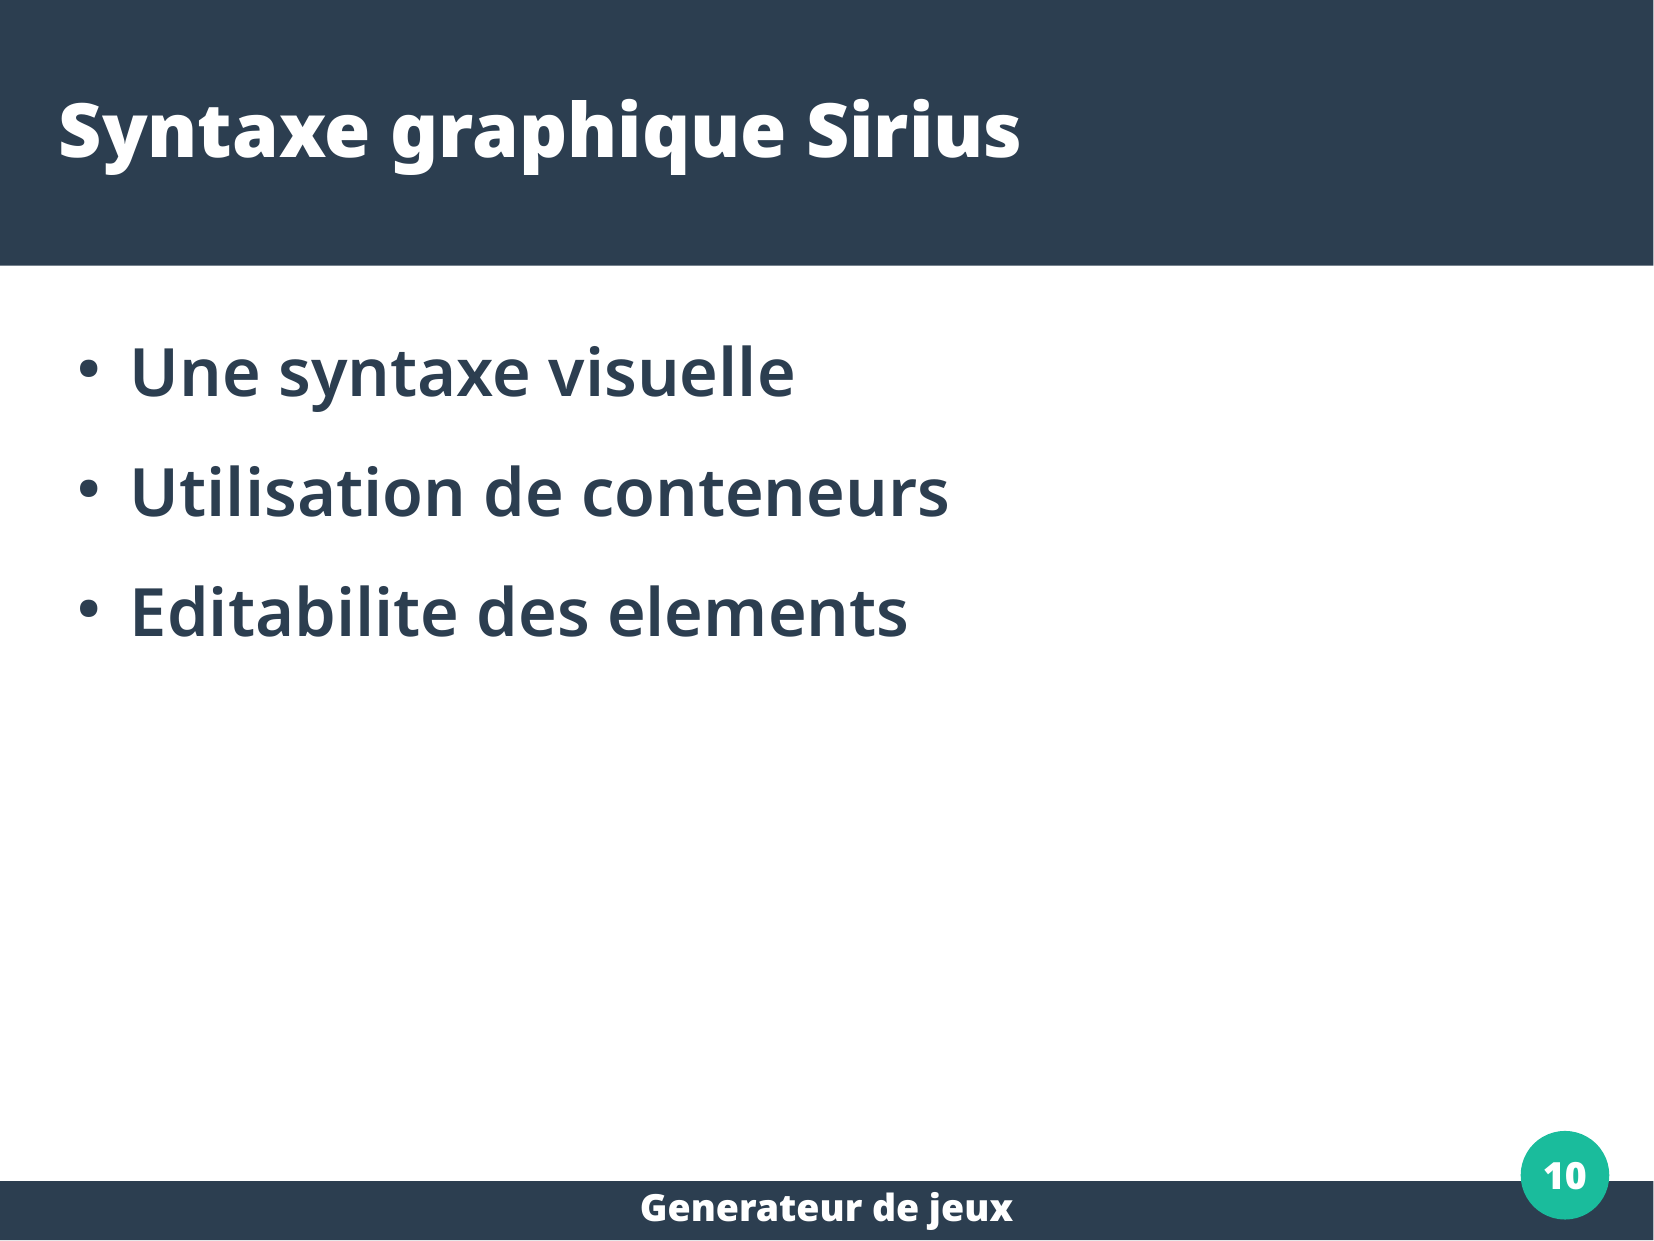

# Syntaxe graphique Sirius
Une syntaxe visuelle
Utilisation de conteneurs
Editabilite des elements
10
Generateur de jeux